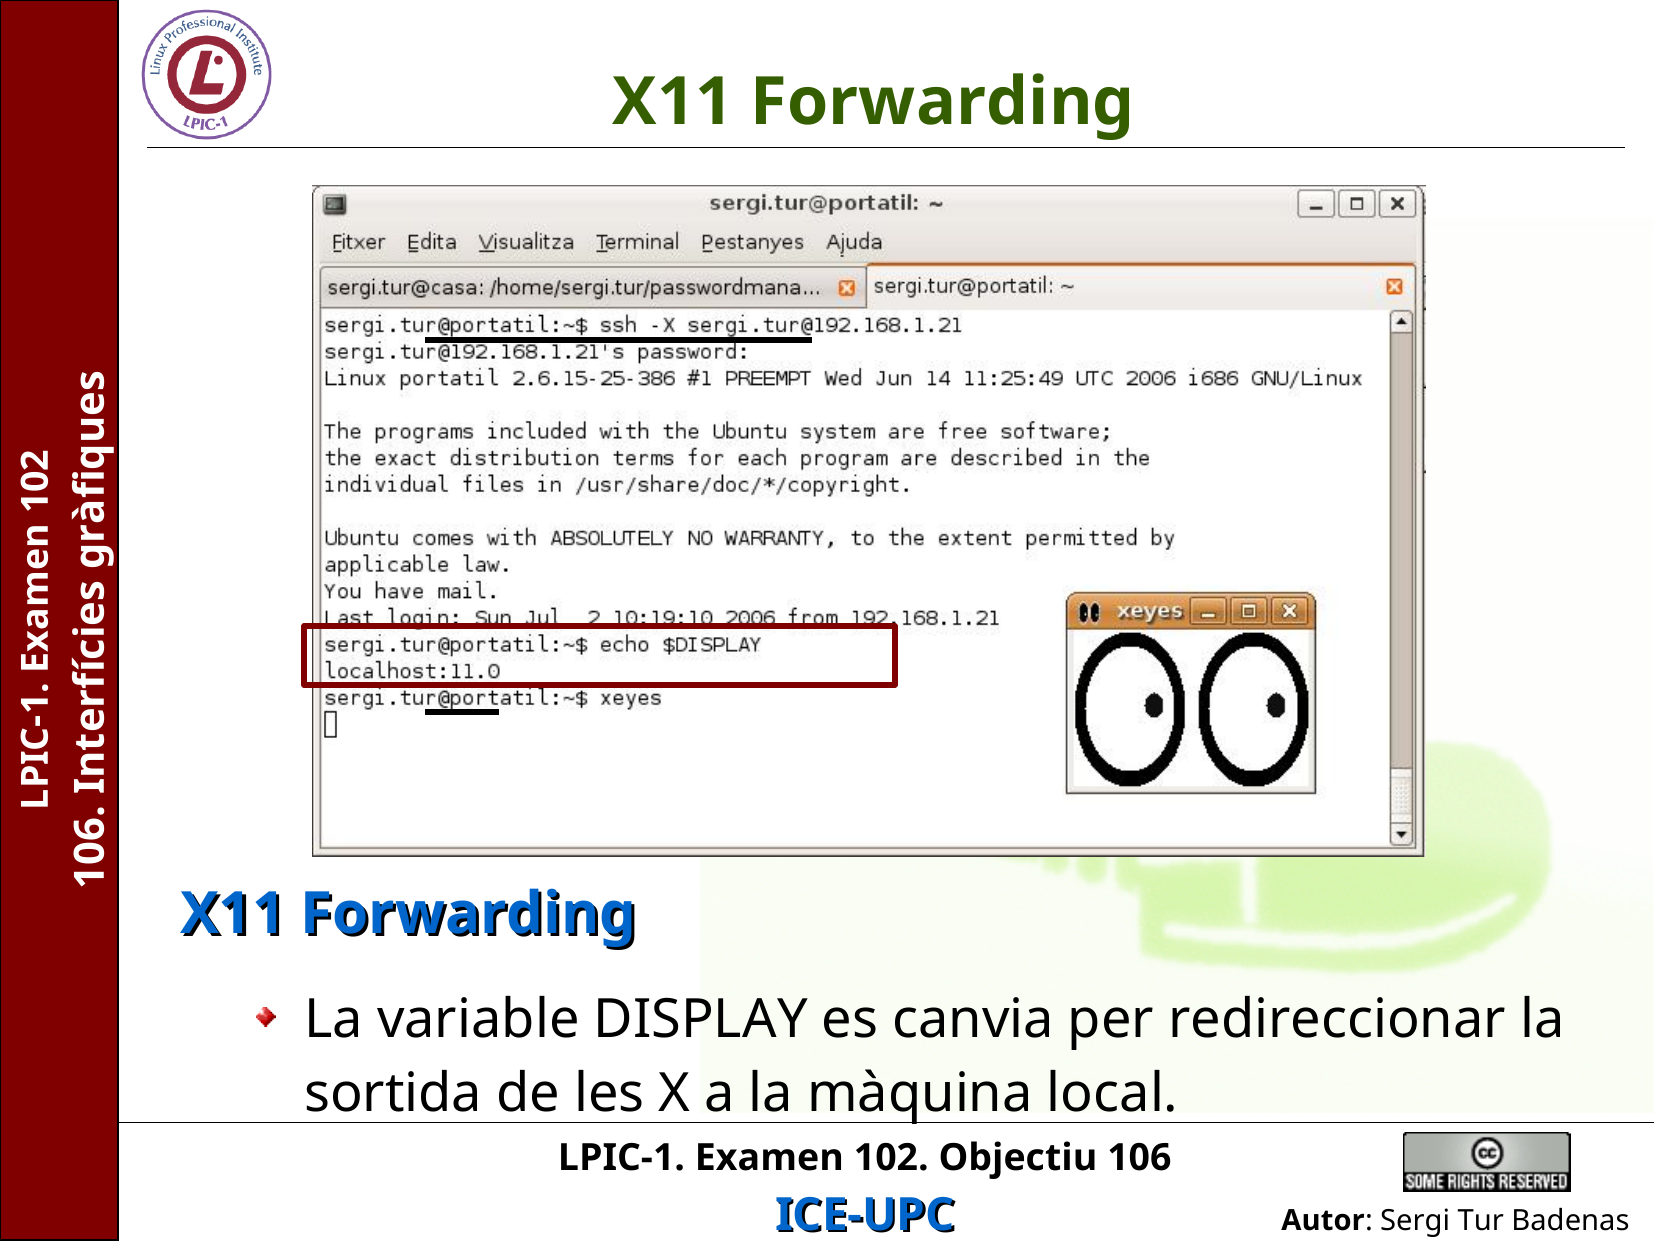

# X11 Forwarding
X11 Forwarding
La variable DISPLAY es canvia per redireccionar la sortida de les X a la màquina local.